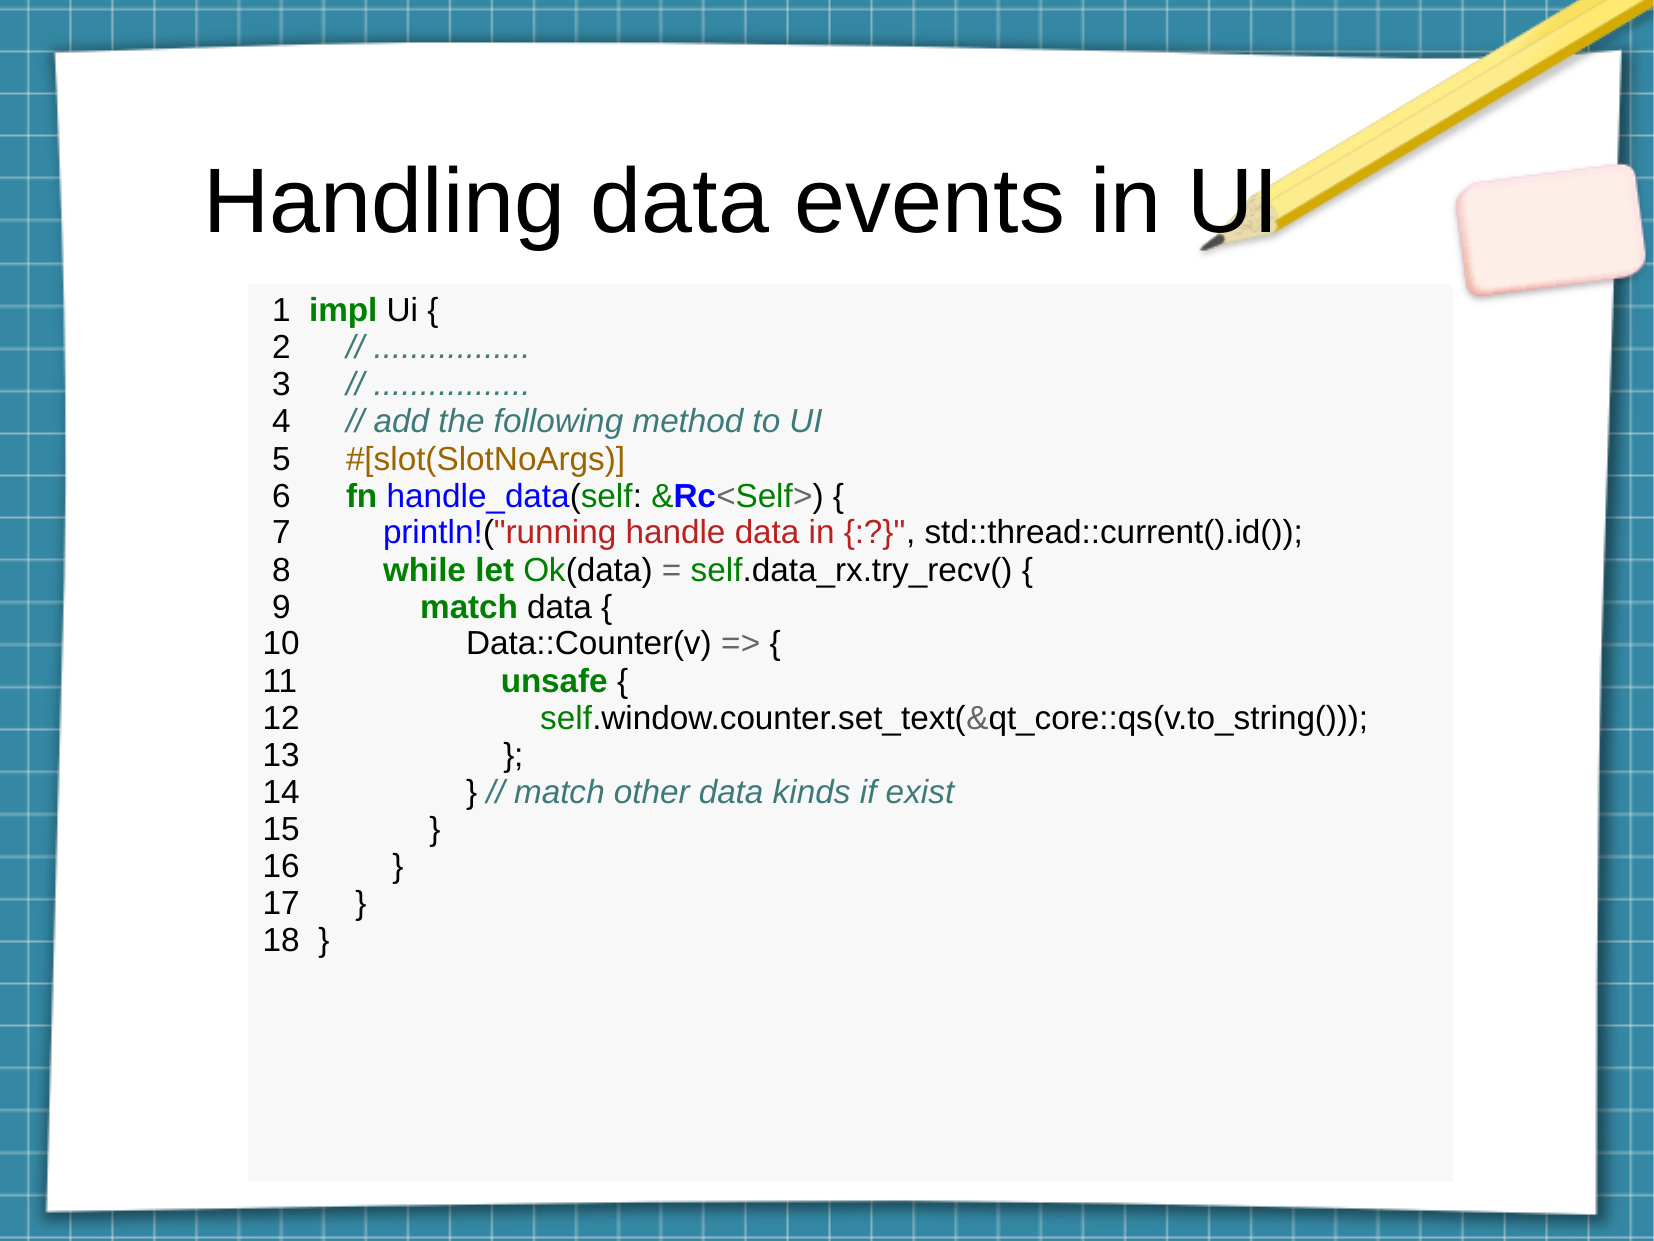

Handling data events in UI
 1 impl Ui {
 2 // .................
 3 // .................
 4 // add the following method to UI
 5 #[slot(SlotNoArgs)]
 6 fn handle_data(self: &Rc<Self>) {
 7 println!("running handle data in {:?}", std::thread::current().id());
 8 while let Ok(data) = self.data_rx.try_recv() {
 9 match data {
10 Data::Counter(v) => {
11 unsafe {
12 self.window.counter.set_text(&qt_core::qs(v.to_string()));
13 };
14 } // match other data kinds if exist
15 }
16 }
17 }
18 }